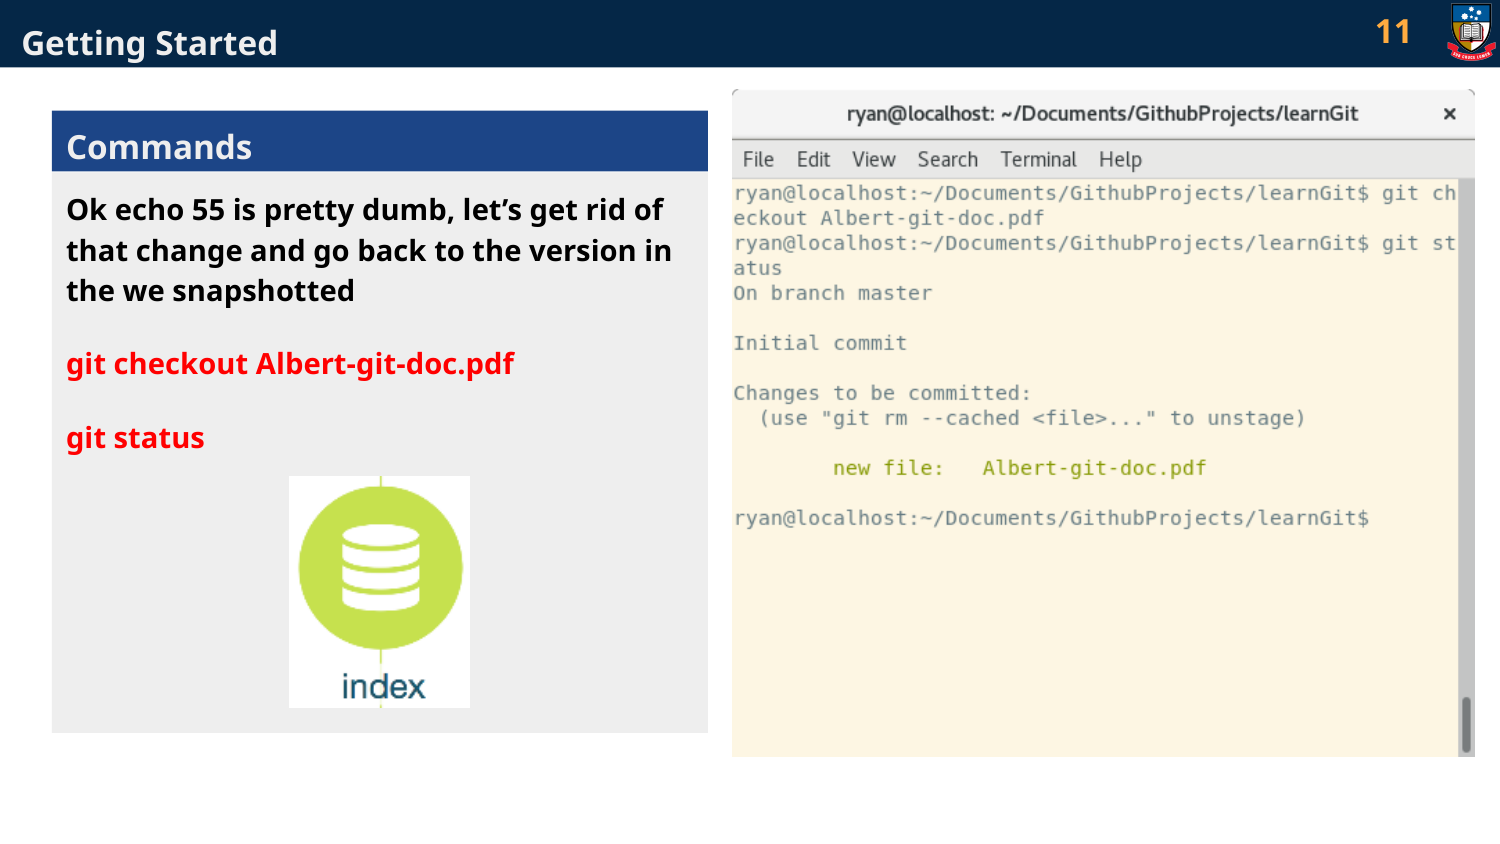

Getting Started
# Commands
Ok echo 55 is pretty dumb, let’s get rid of that change and go back to the version in the we snapshotted
git checkout Albert-git-doc.pdf
git status